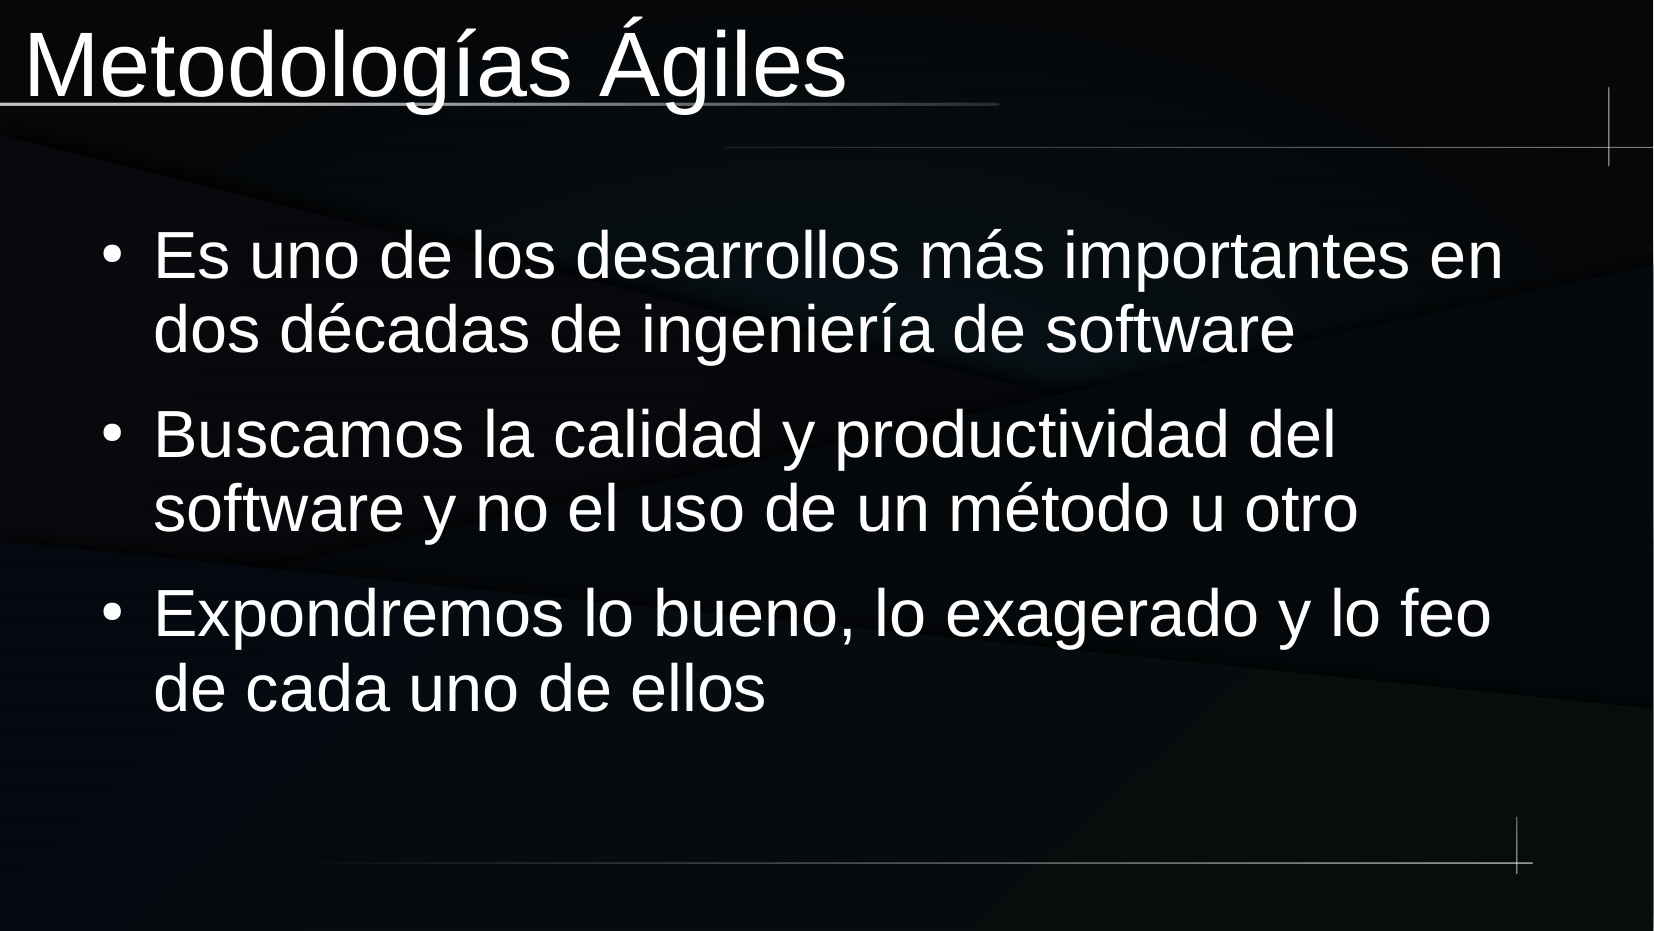

# Metodologías Ágiles
Es uno de los desarrollos más importantes en dos décadas de ingeniería de software
Buscamos la calidad y productividad del software y no el uso de un método u otro
Expondremos lo bueno, lo exagerado y lo feo de cada uno de ellos